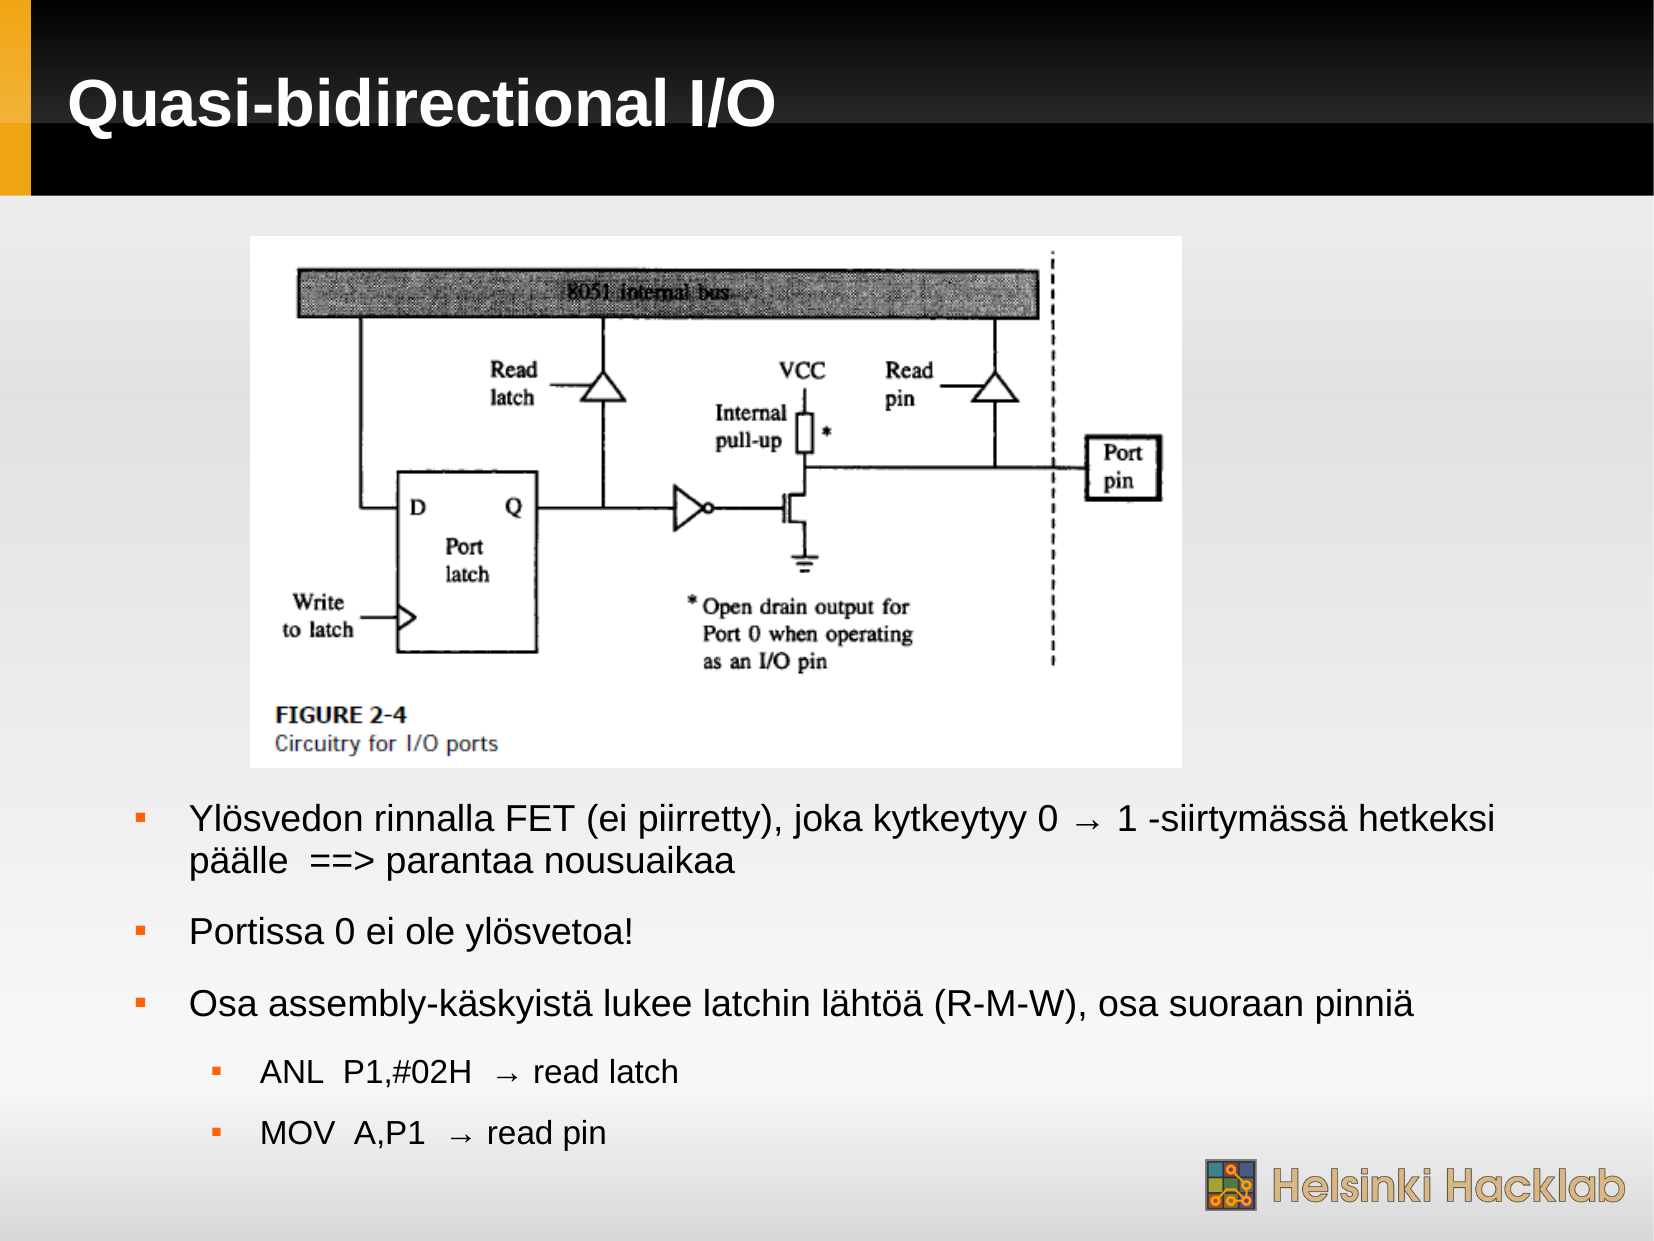

# Quasi-bidirectional I/O
Ylösvedon rinnalla FET (ei piirretty), joka kytkeytyy 0 → 1 -siirtymässä hetkeksi päälle ==> parantaa nousuaikaa
Portissa 0 ei ole ylösvetoa!
Osa assembly-käskyistä lukee latchin lähtöä (R-M-W), osa suoraan pinniä
ANL P1,#02H → read latch
MOV A,P1 → read pin